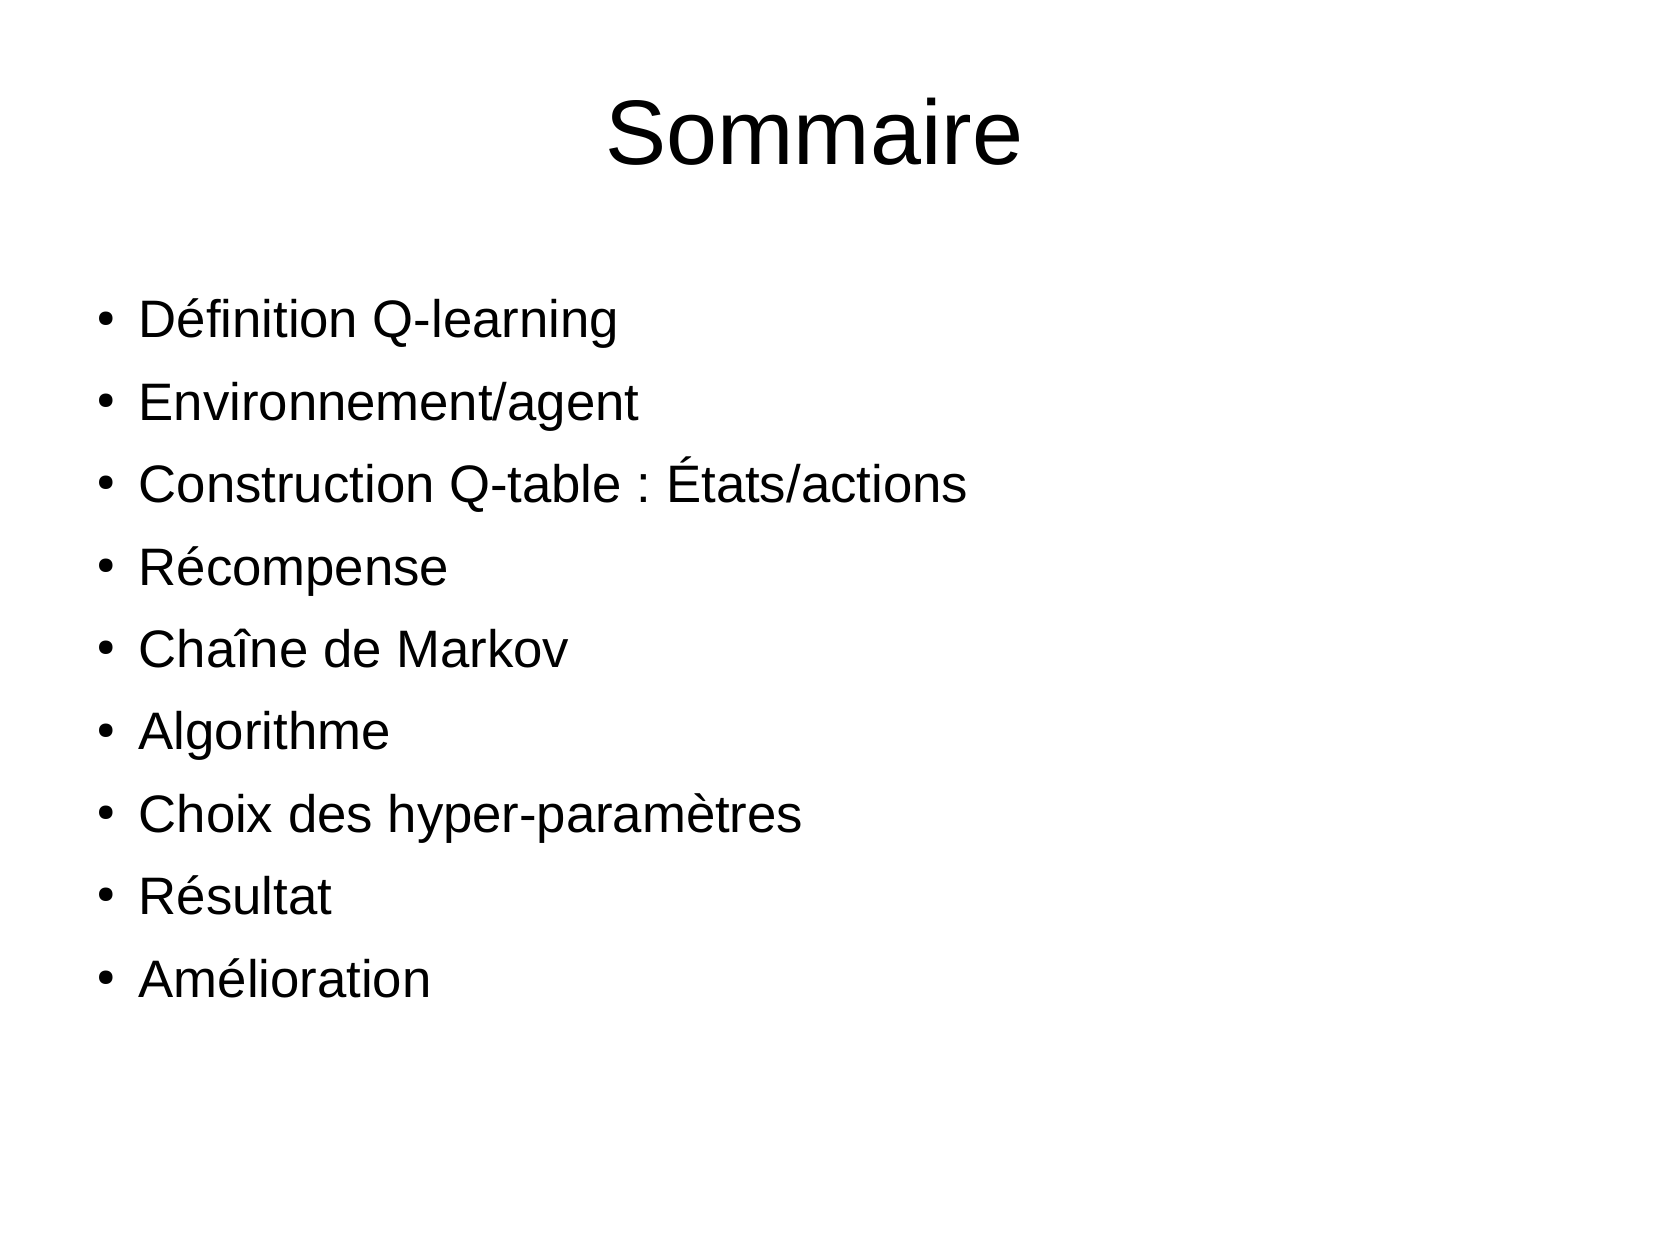

# Sommaire
Définition Q-learning
Environnement/agent
Construction Q-table : États/actions
Récompense
Chaîne de Markov
Algorithme
Choix des hyper-paramètres
Résultat
Amélioration